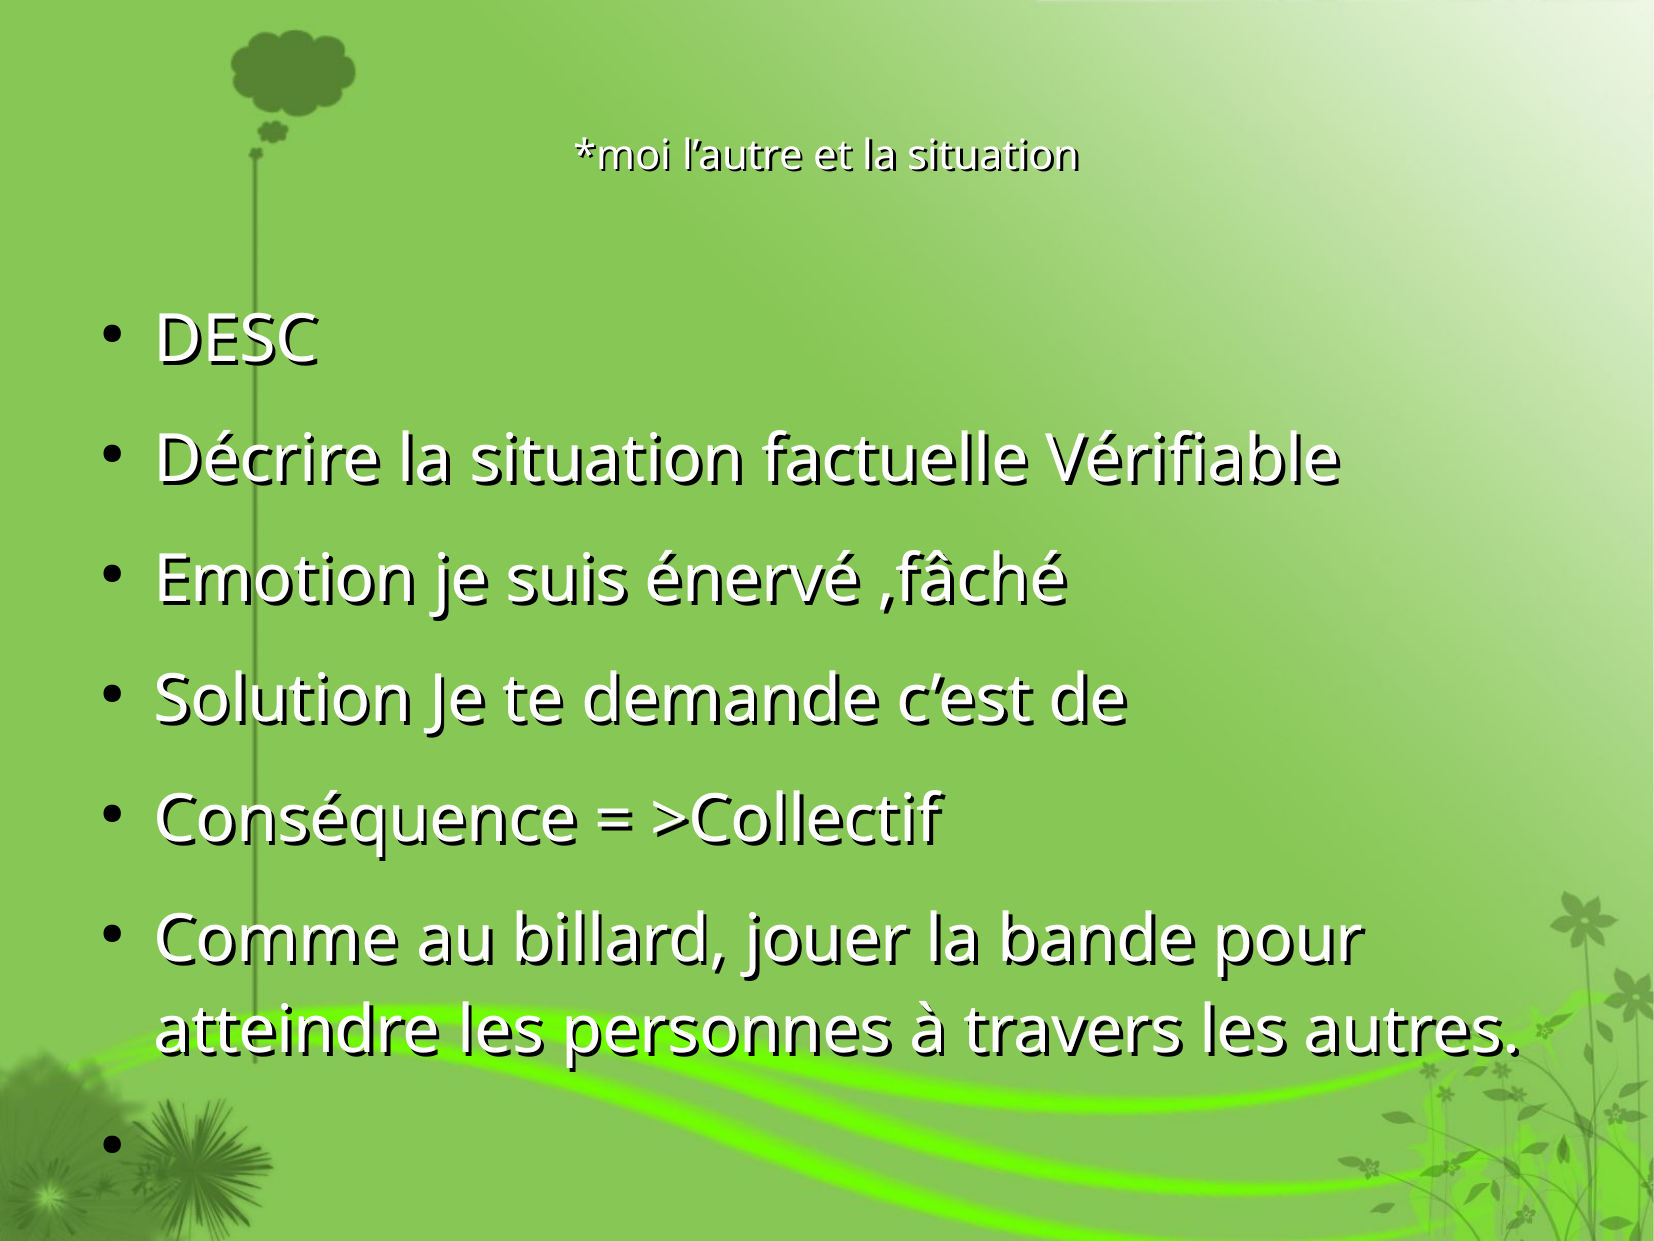

# *moi l’autre et la situation
DESC
Décrire la situation factuelle Vérifiable
Emotion je suis énervé ,fâché
Solution Je te demande c’est de
Conséquence = >Collectif
Comme au billard, jouer la bande pour atteindre les personnes à travers les autres.